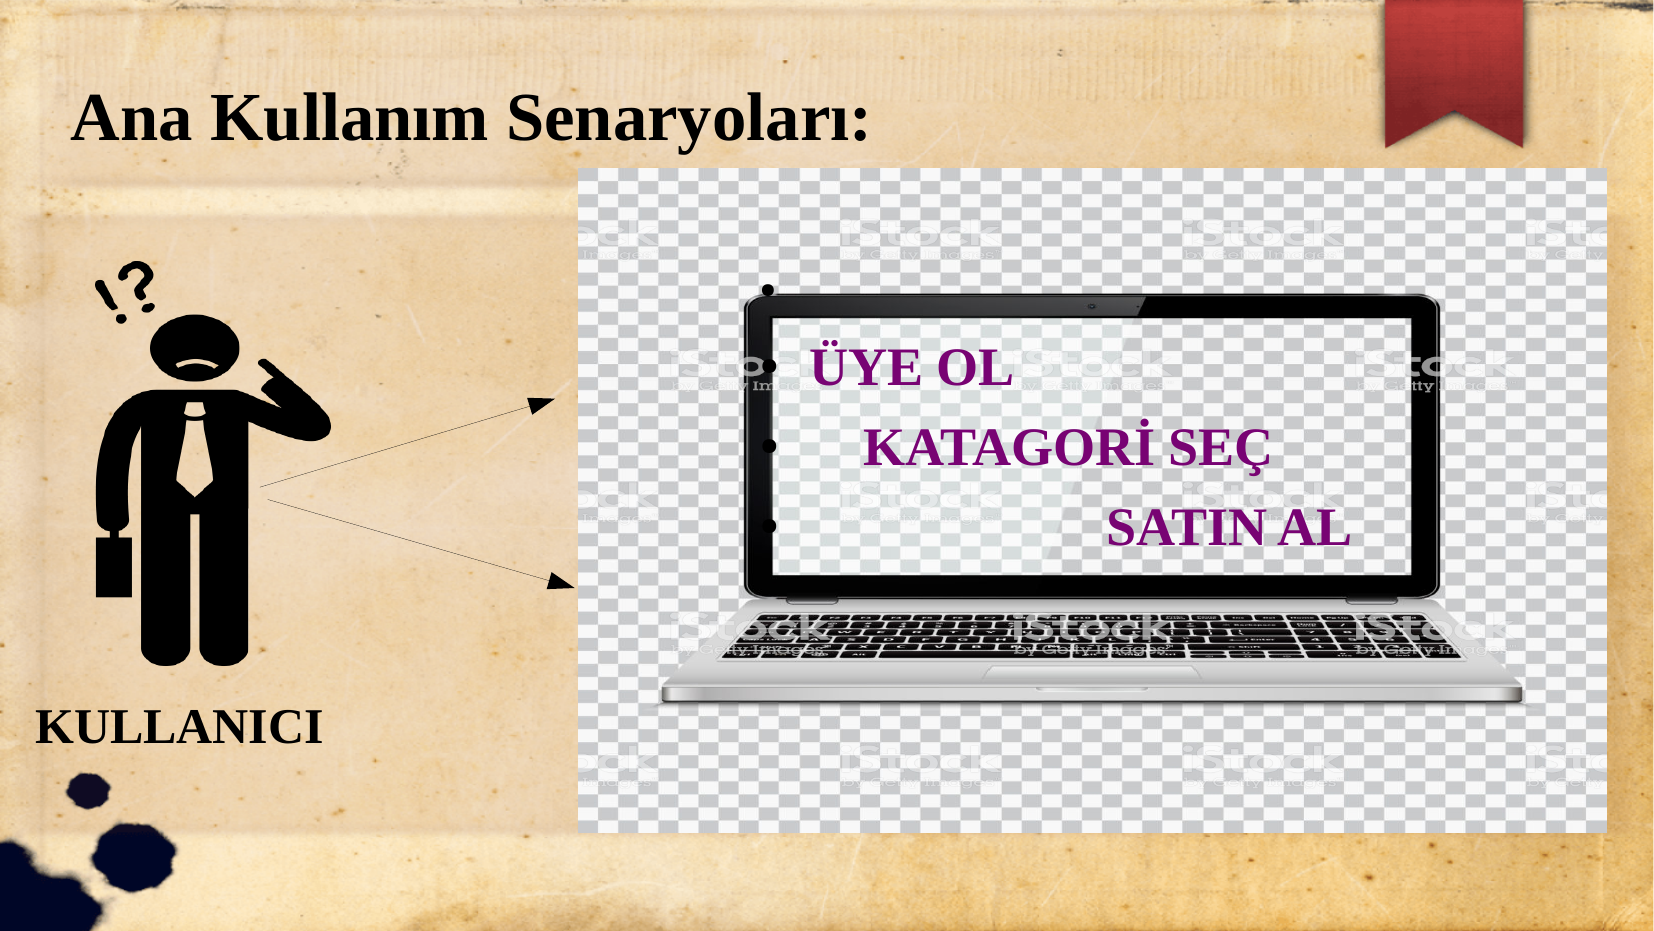

# Ana Kullanım Senaryoları:
ÜYE OL
 KATAGORİ SEÇ
 SATIN AL
KULLANICI